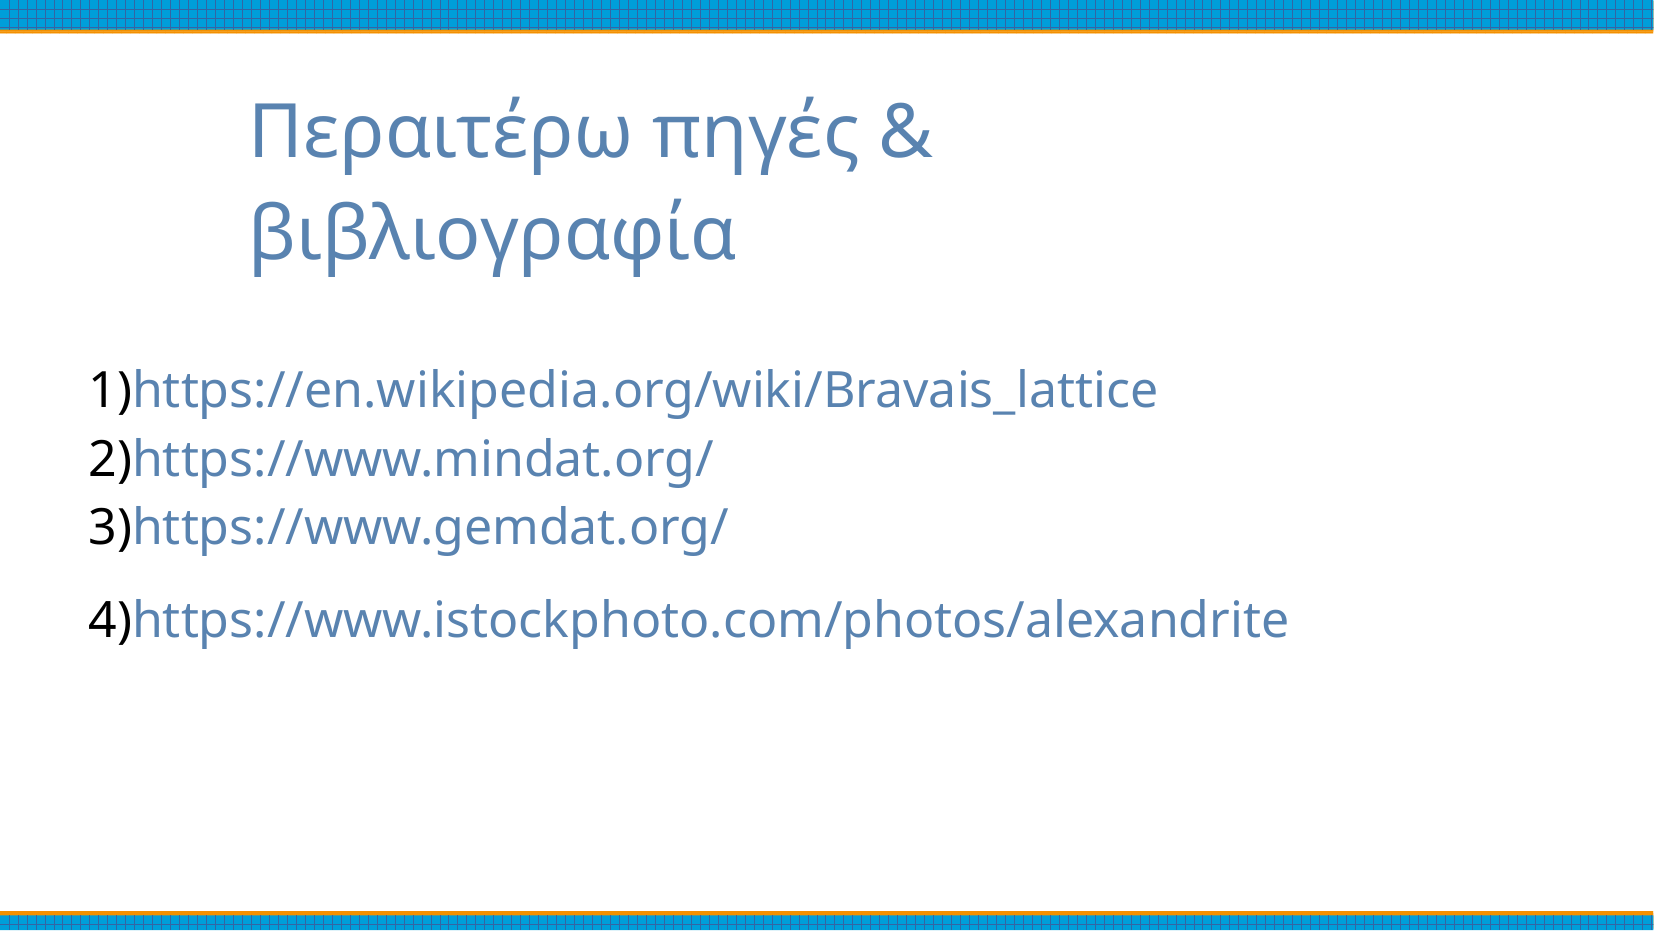

Περαιτέρω πηγές & βιβλιογραφία
# https://en.wikipedia.org/wiki/Bravais_lattice
https://www.mindat.org/
https://www.gemdat.org/
https://www.istockphoto.com/photos/alexandrite